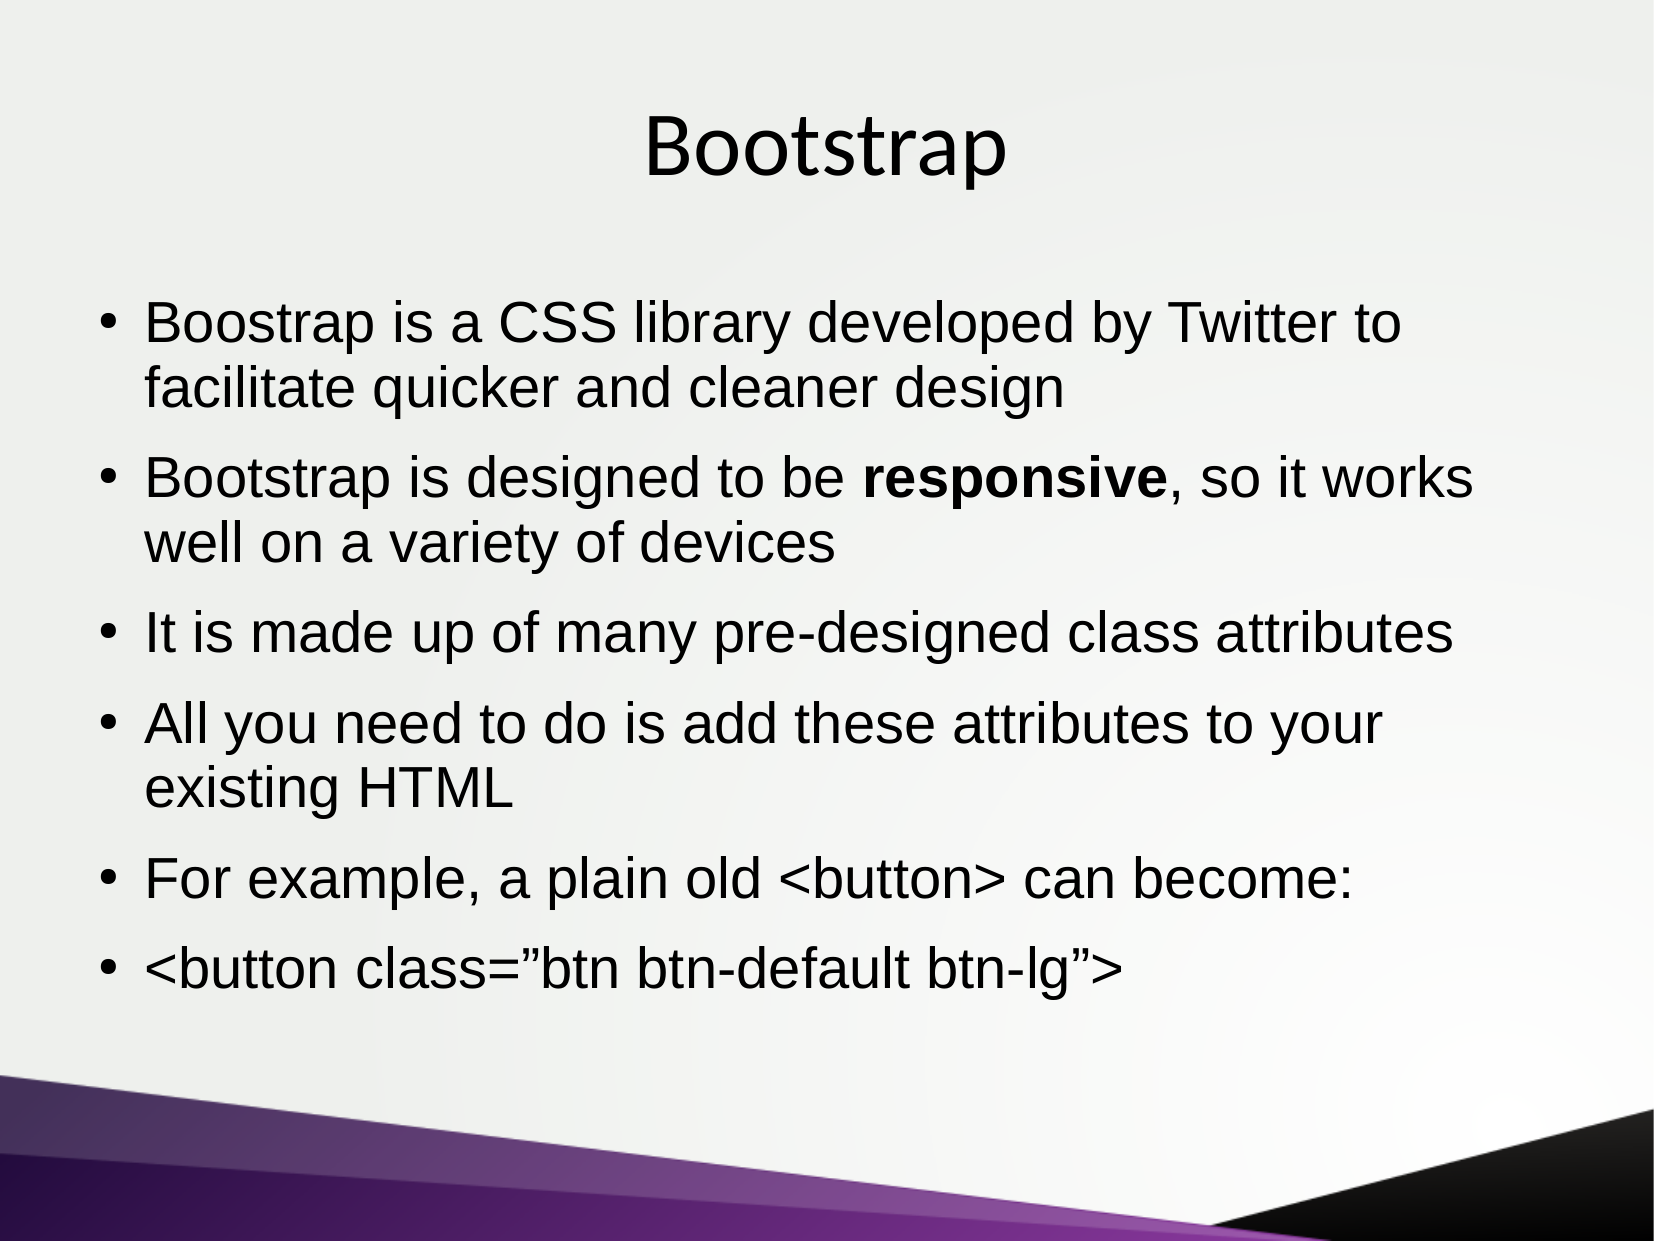

# Bootstrap
Boostrap is a CSS library developed by Twitter to facilitate quicker and cleaner design
Bootstrap is designed to be responsive, so it works well on a variety of devices
It is made up of many pre-designed class attributes
All you need to do is add these attributes to your existing HTML
For example, a plain old <button> can become:
<button class=”btn btn-default btn-lg”>